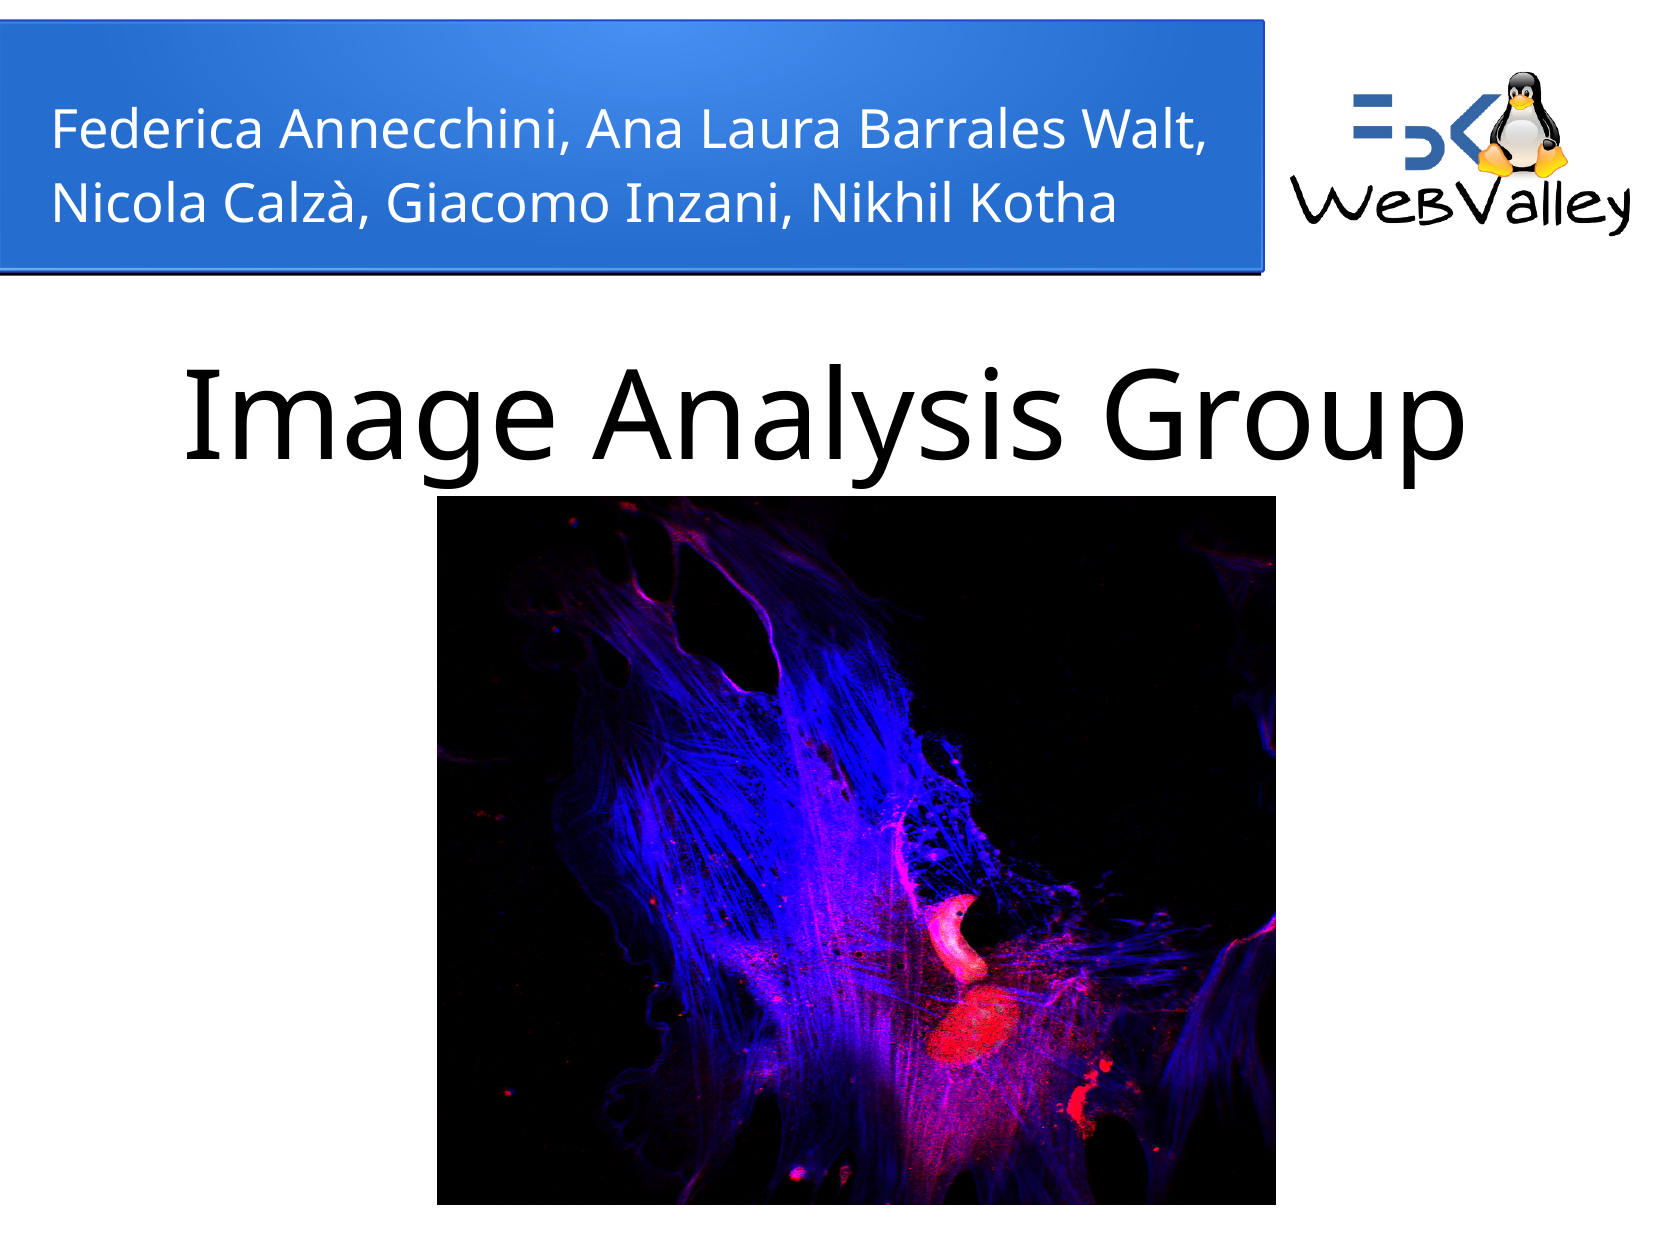

Federica Annecchini, Ana Laura Barrales Walt, Nicola Calzà, Giacomo Inzani, Nikhil Kotha
Image Analysis Group